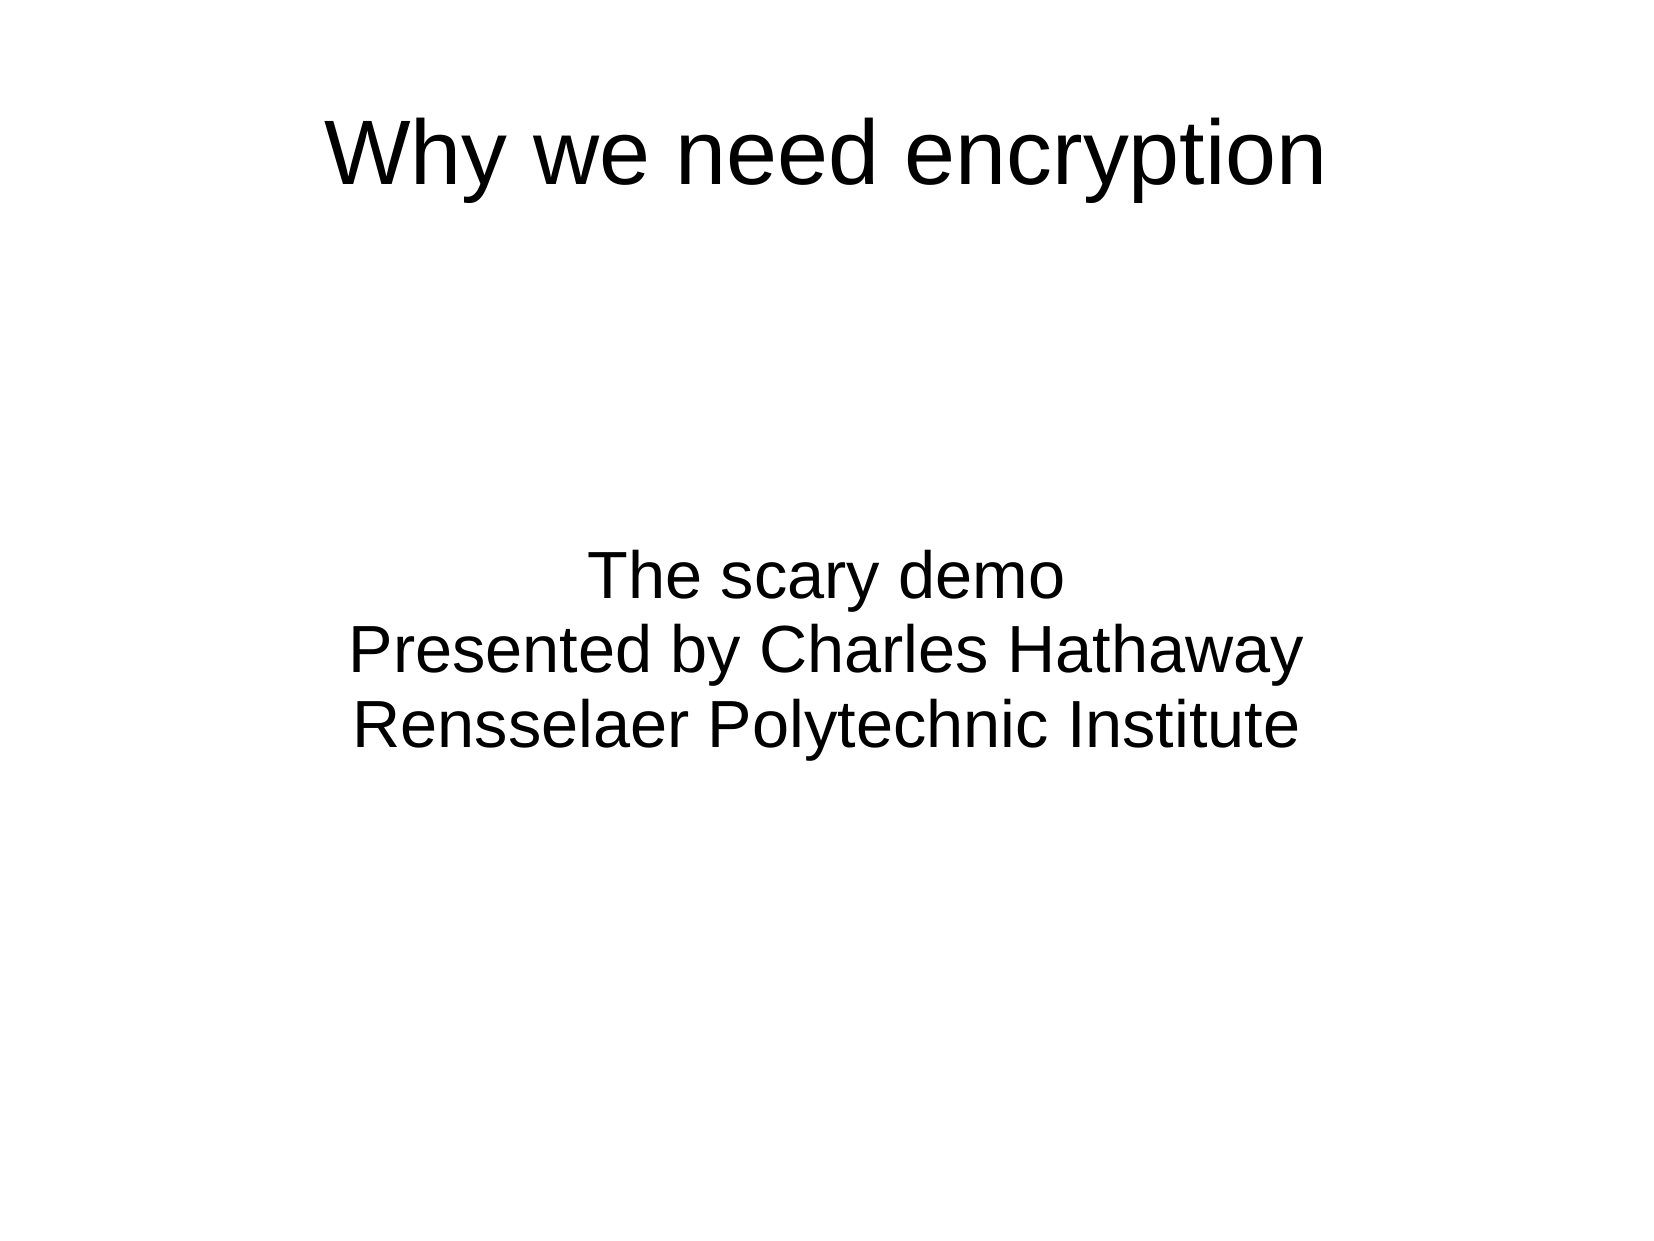

# Why we need encryption
The scary demo
Presented by Charles Hathaway
Rensselaer Polytechnic Institute